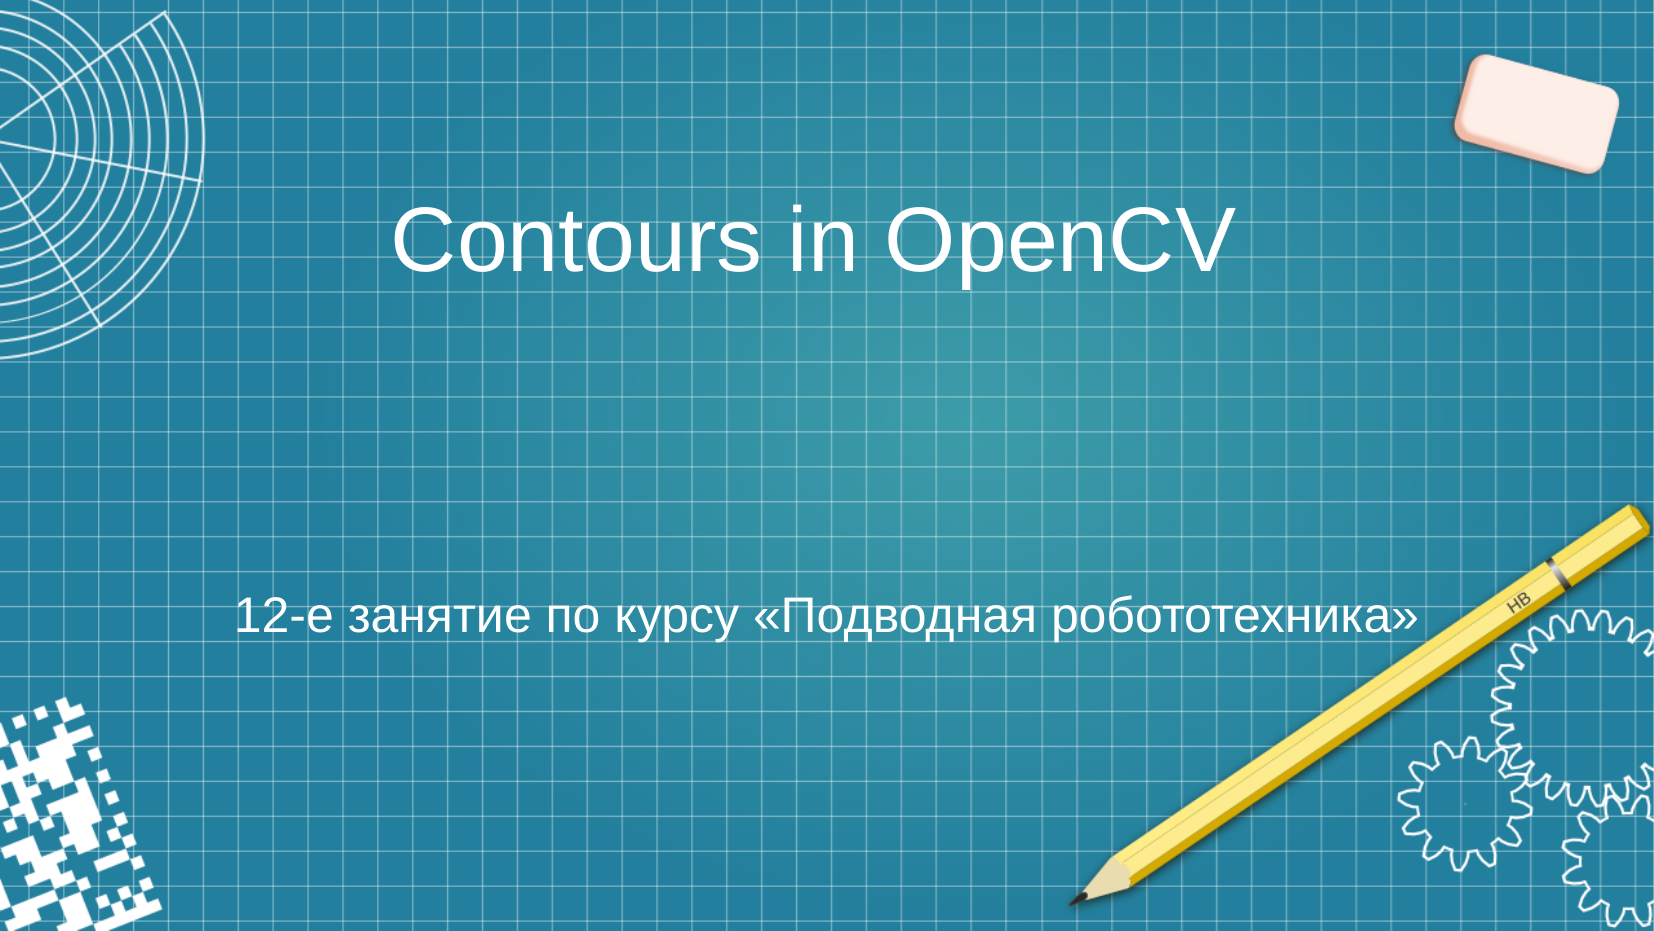

# Contours in OpenCV
12-е занятие по курсу «Подводная робототехника»